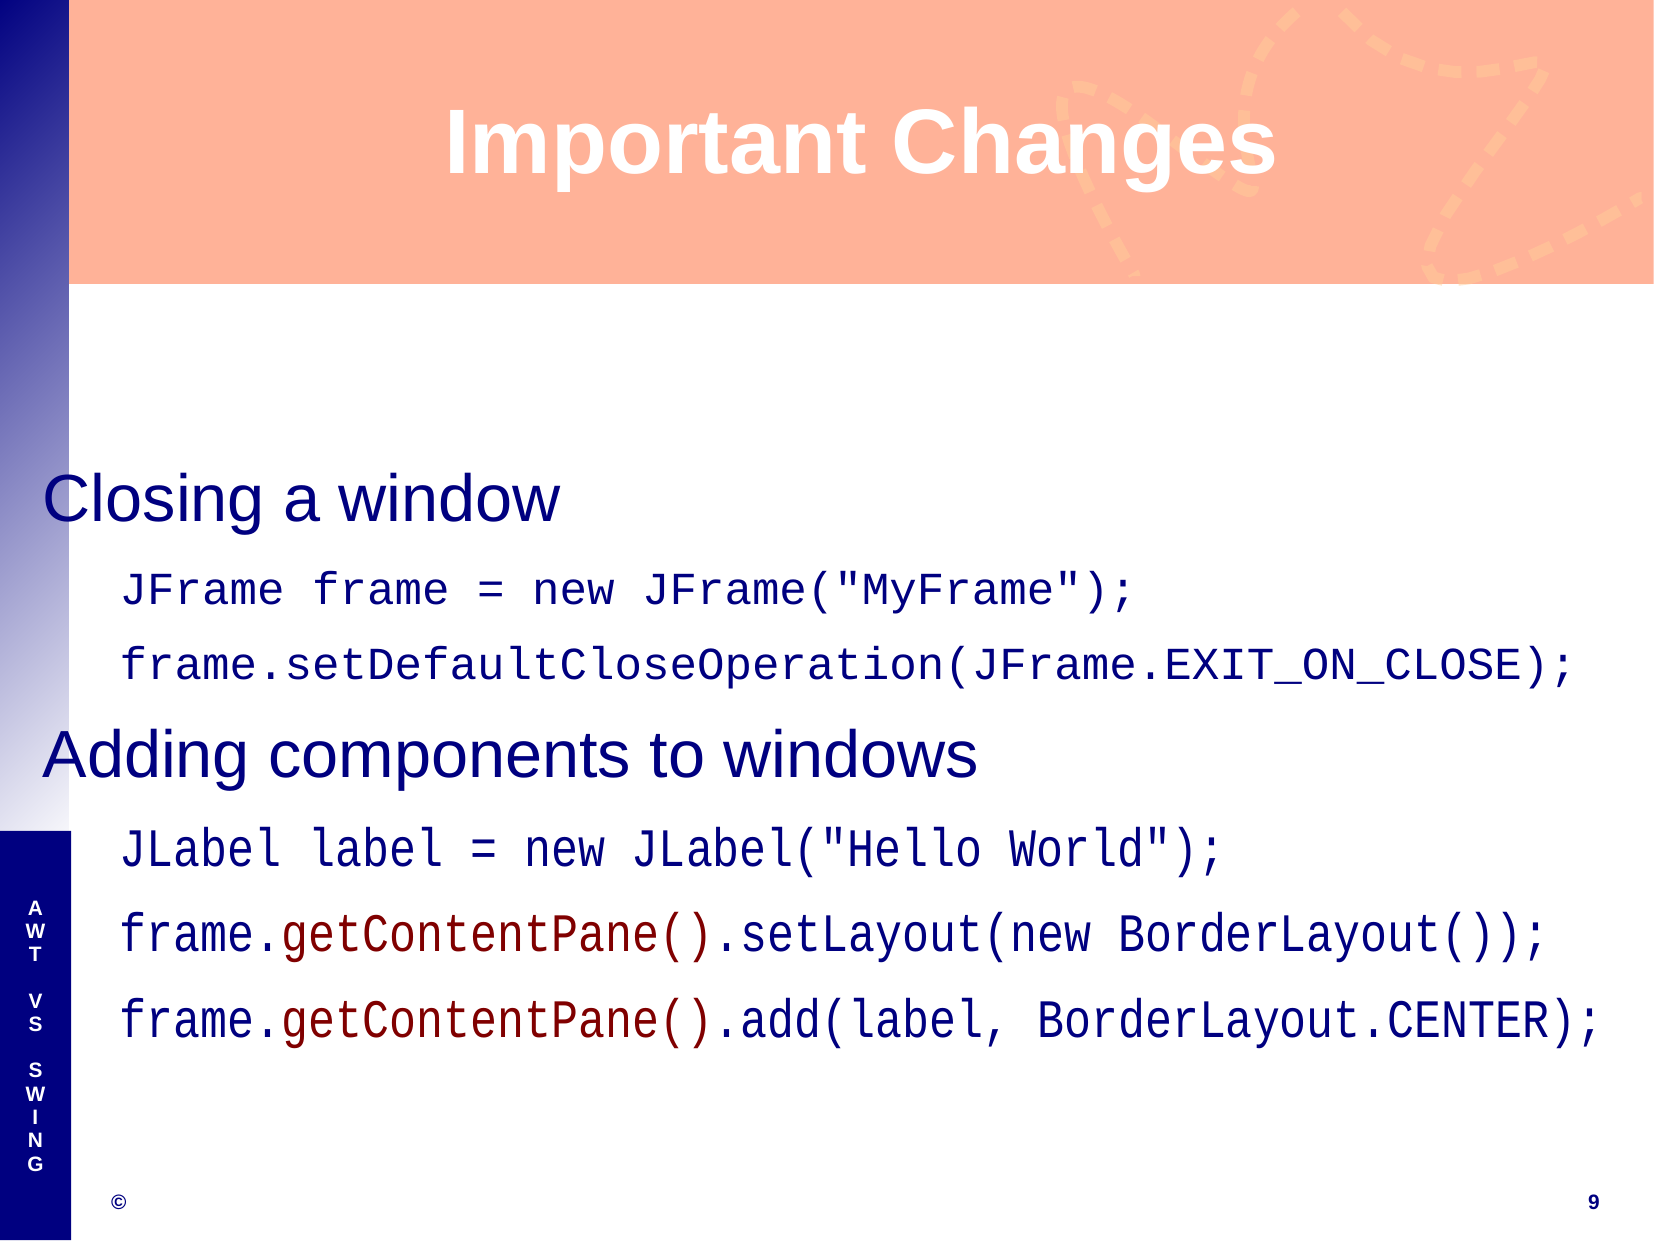

Important Changes
# Closing a window
JFrame frame = new JFrame("MyFrame");
frame.setDefaultCloseOperation(JFrame.EXIT_ON_CLOSE);
Adding components to windows
JLabel label = new JLabel("Hello World");
frame.getContentPane().setLayout(new BorderLayout());
frame.getContentPane().add(label, BorderLayout.CENTER);
A
W
T
V
S
S
W
I
N
G